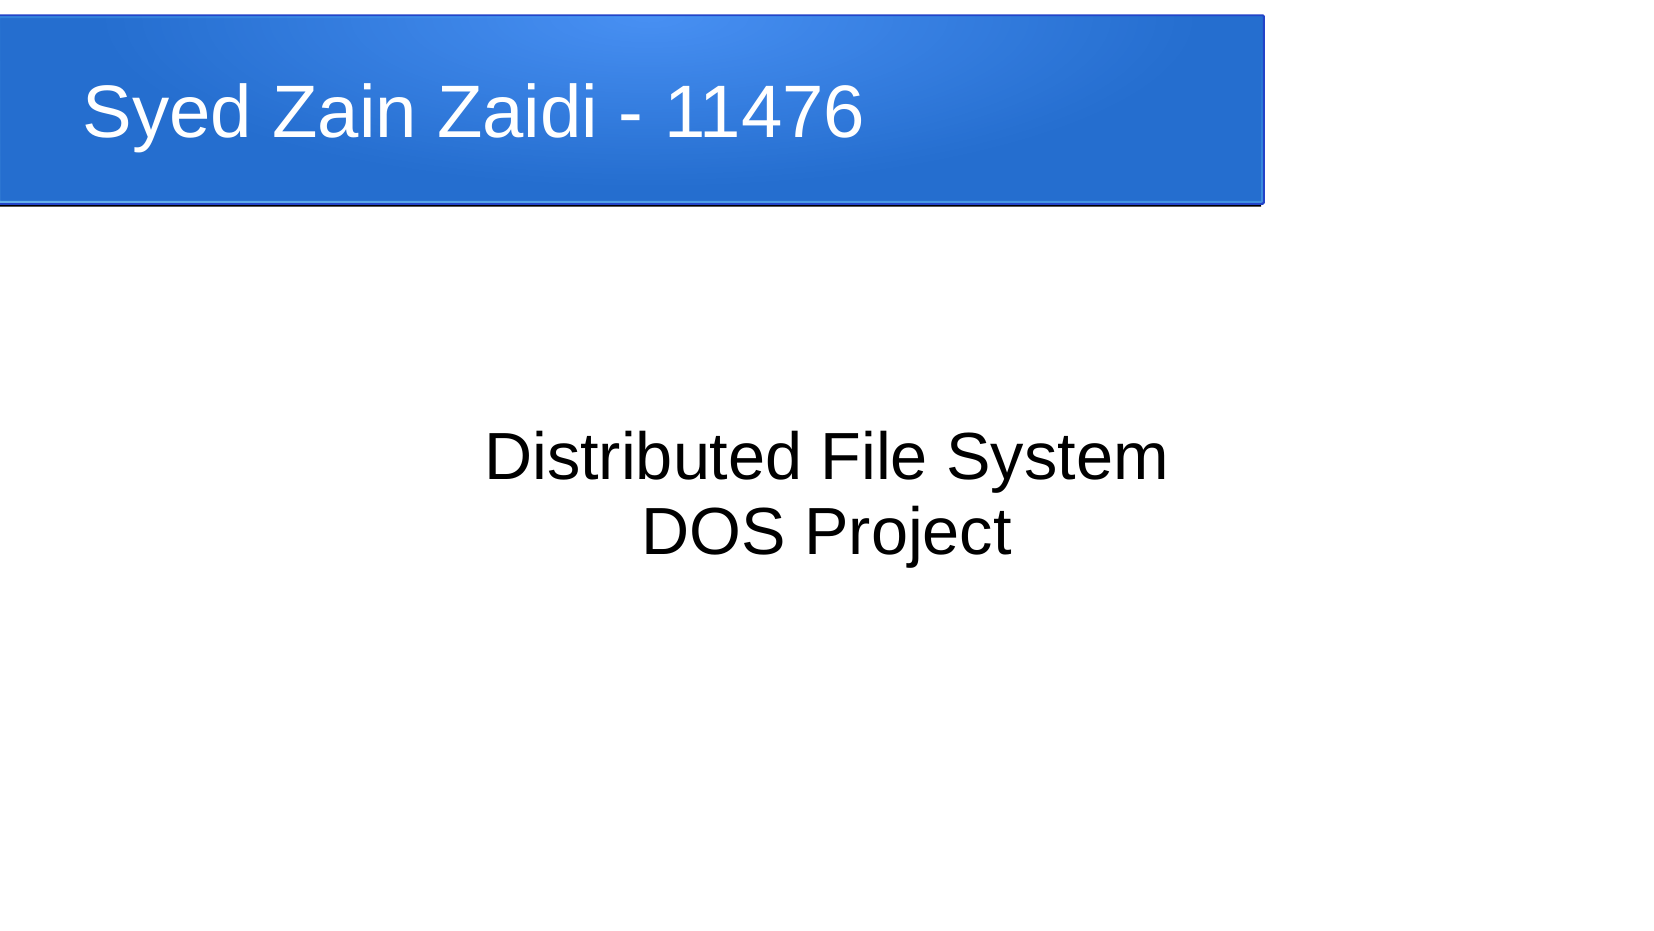

# Syed Zain Zaidi - 11476
Distributed File System
DOS Project